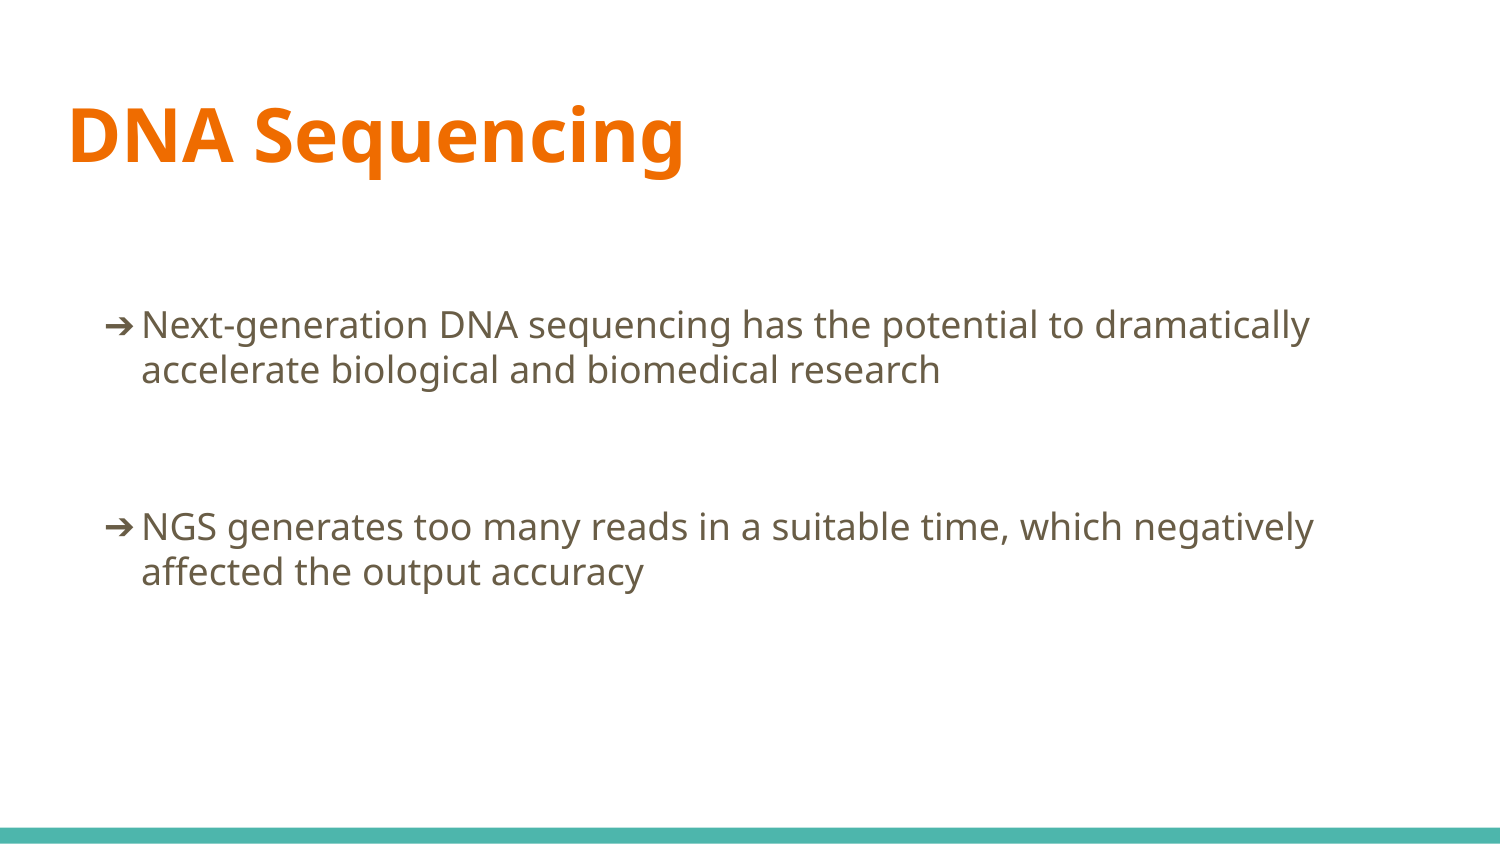

# DNA Sequencing
Next-generation DNA sequencing has the potential to dramatically accelerate biological and biomedical research
NGS generates too many reads in a suitable time, which negatively affected the output accuracy